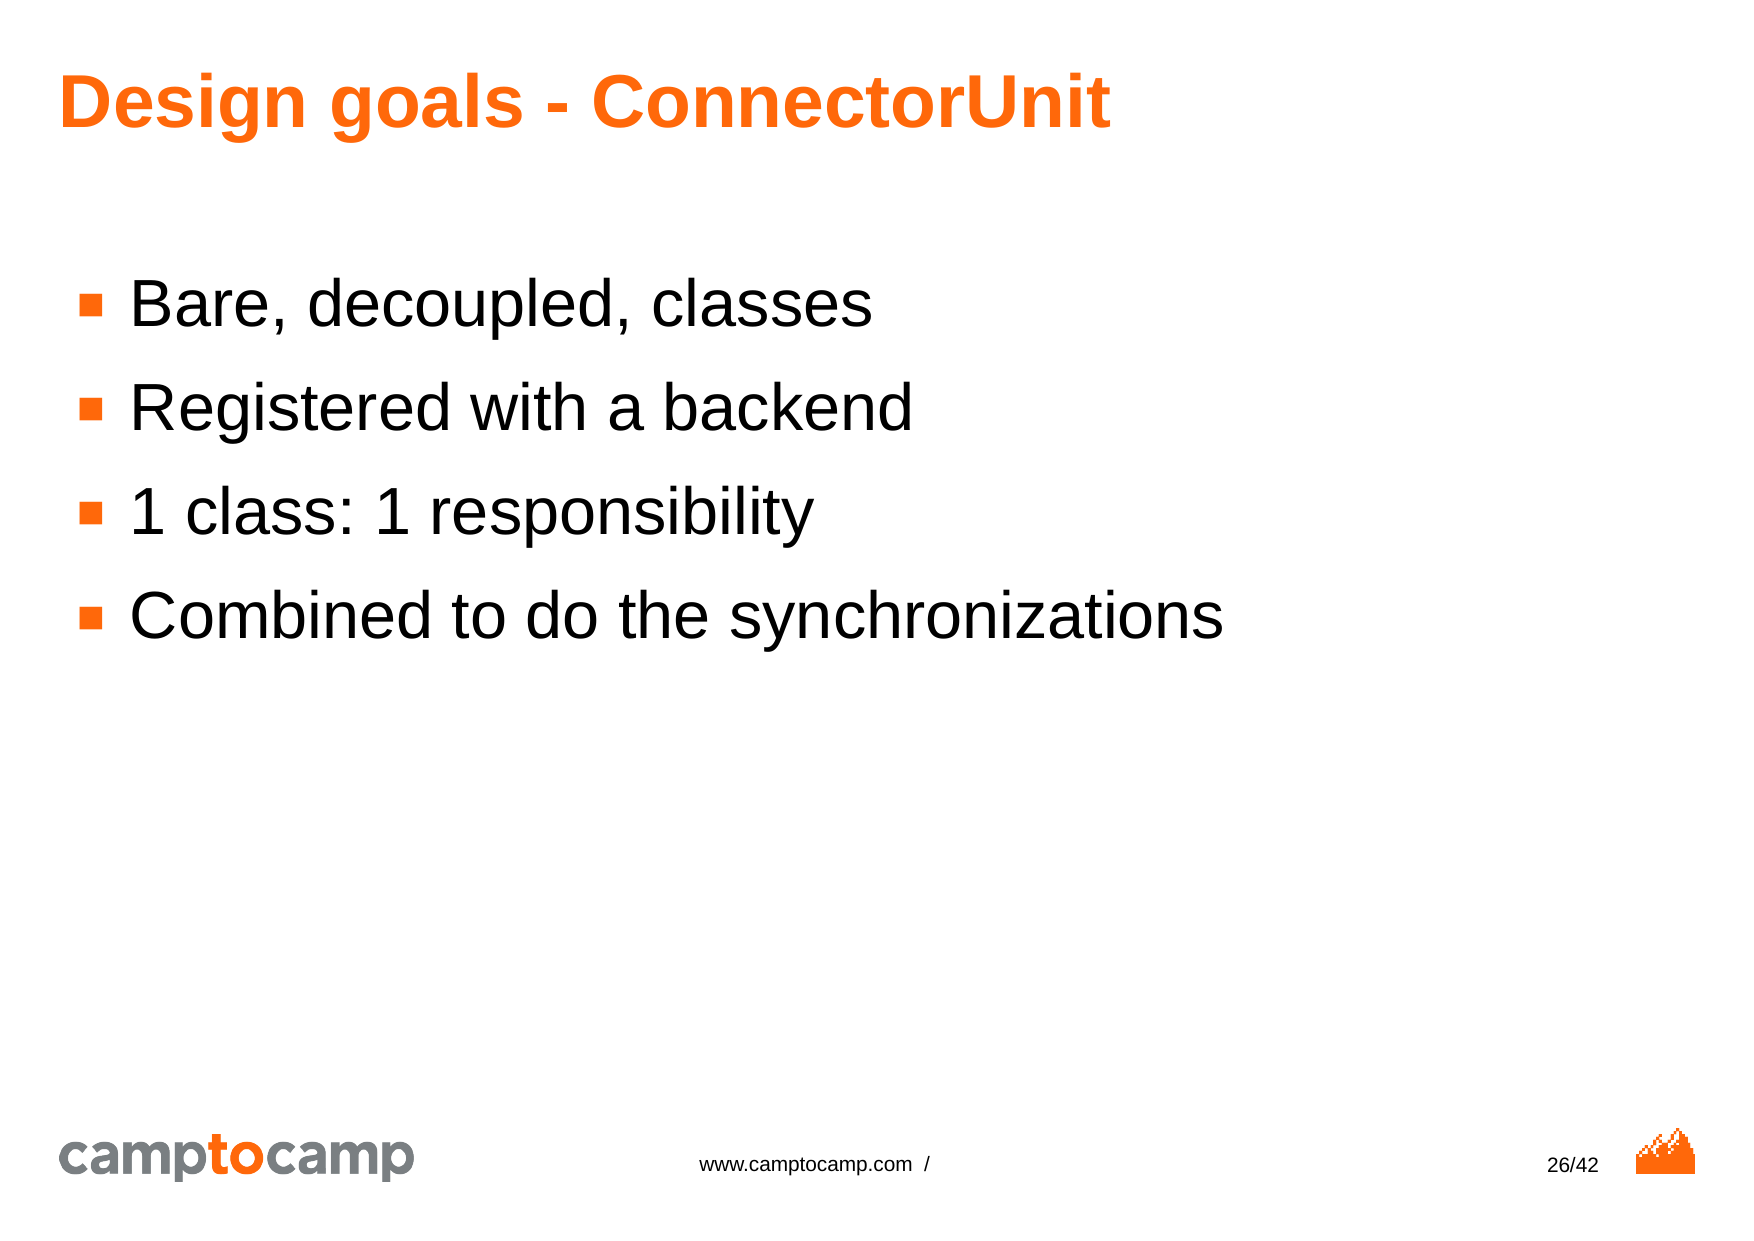

# Design goals - ConnectorUnit
Bare, decoupled, classes
Registered with a backend
1 class: 1 responsibility
Combined to do the synchronizations